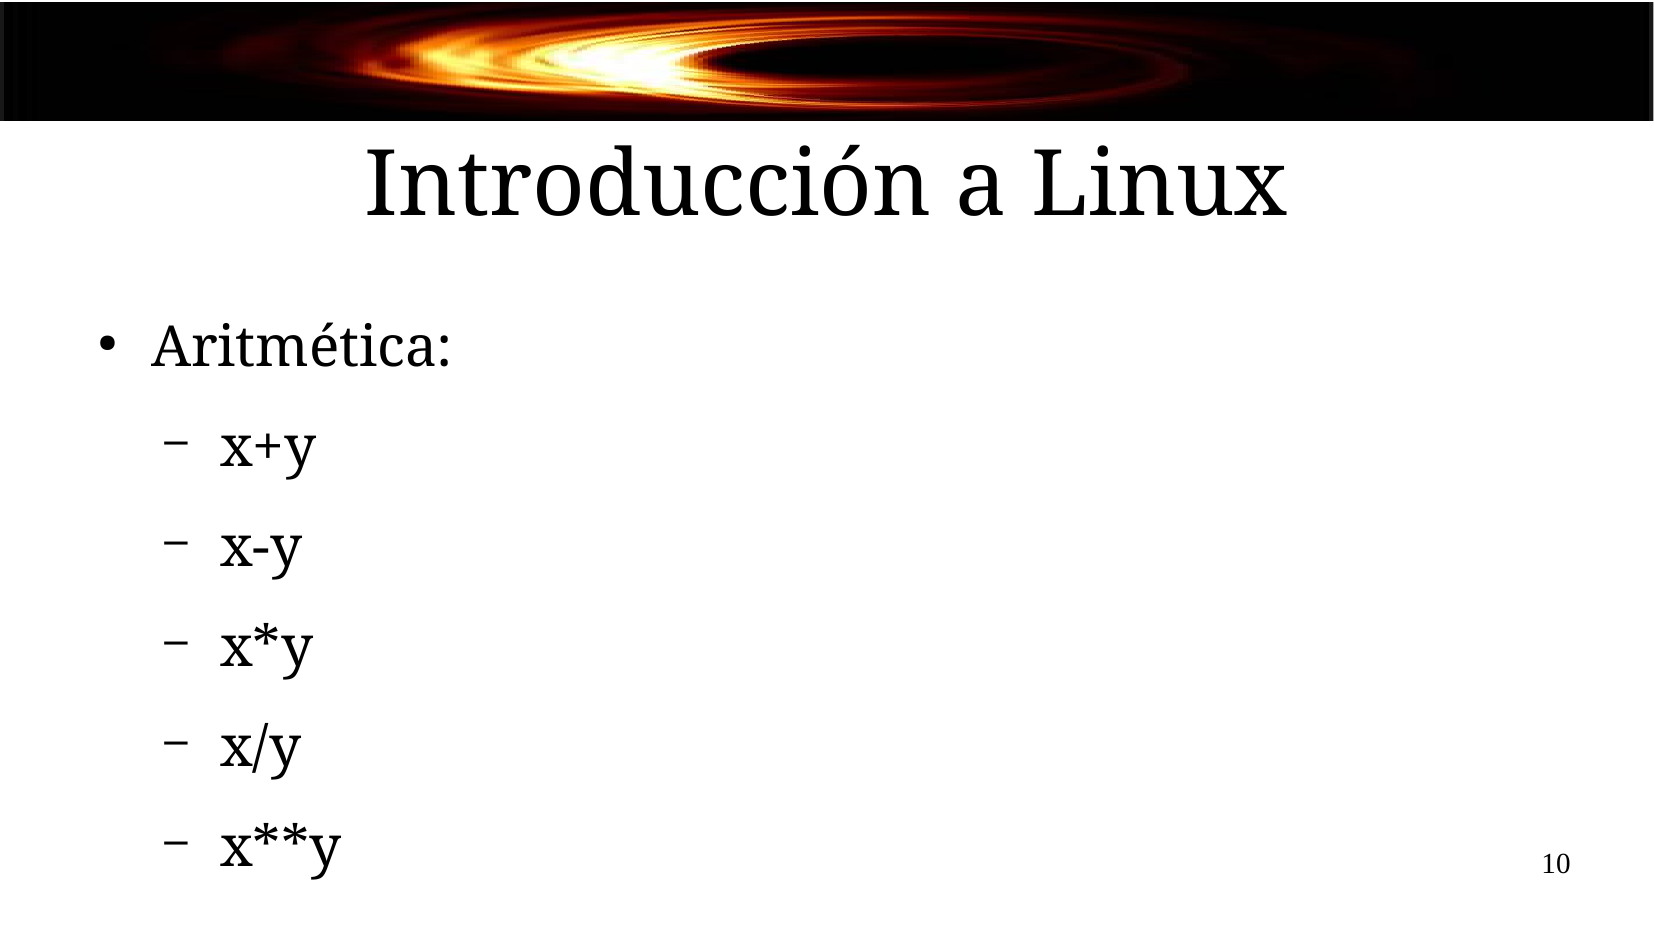

# Introducción a Linux
Aritmética:
x+y
x-y
x*y
x/y
x**y
10